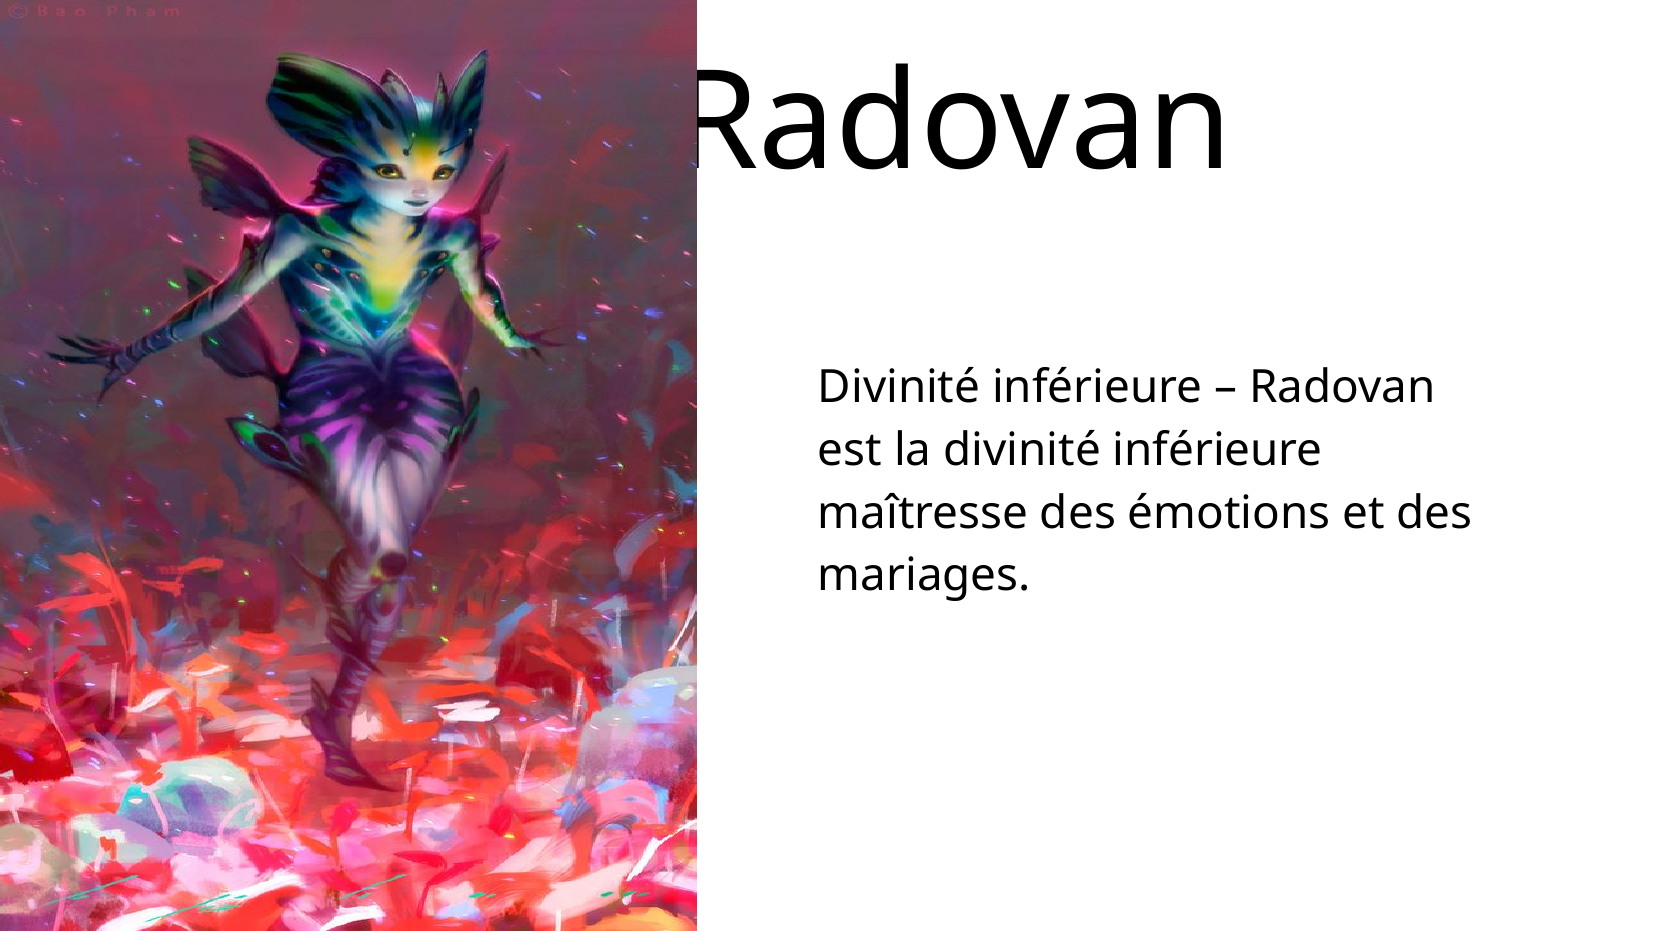

# Radovan
Divinité inférieure – Radovan est la divinité inférieure maîtresse des émotions et des mariages.